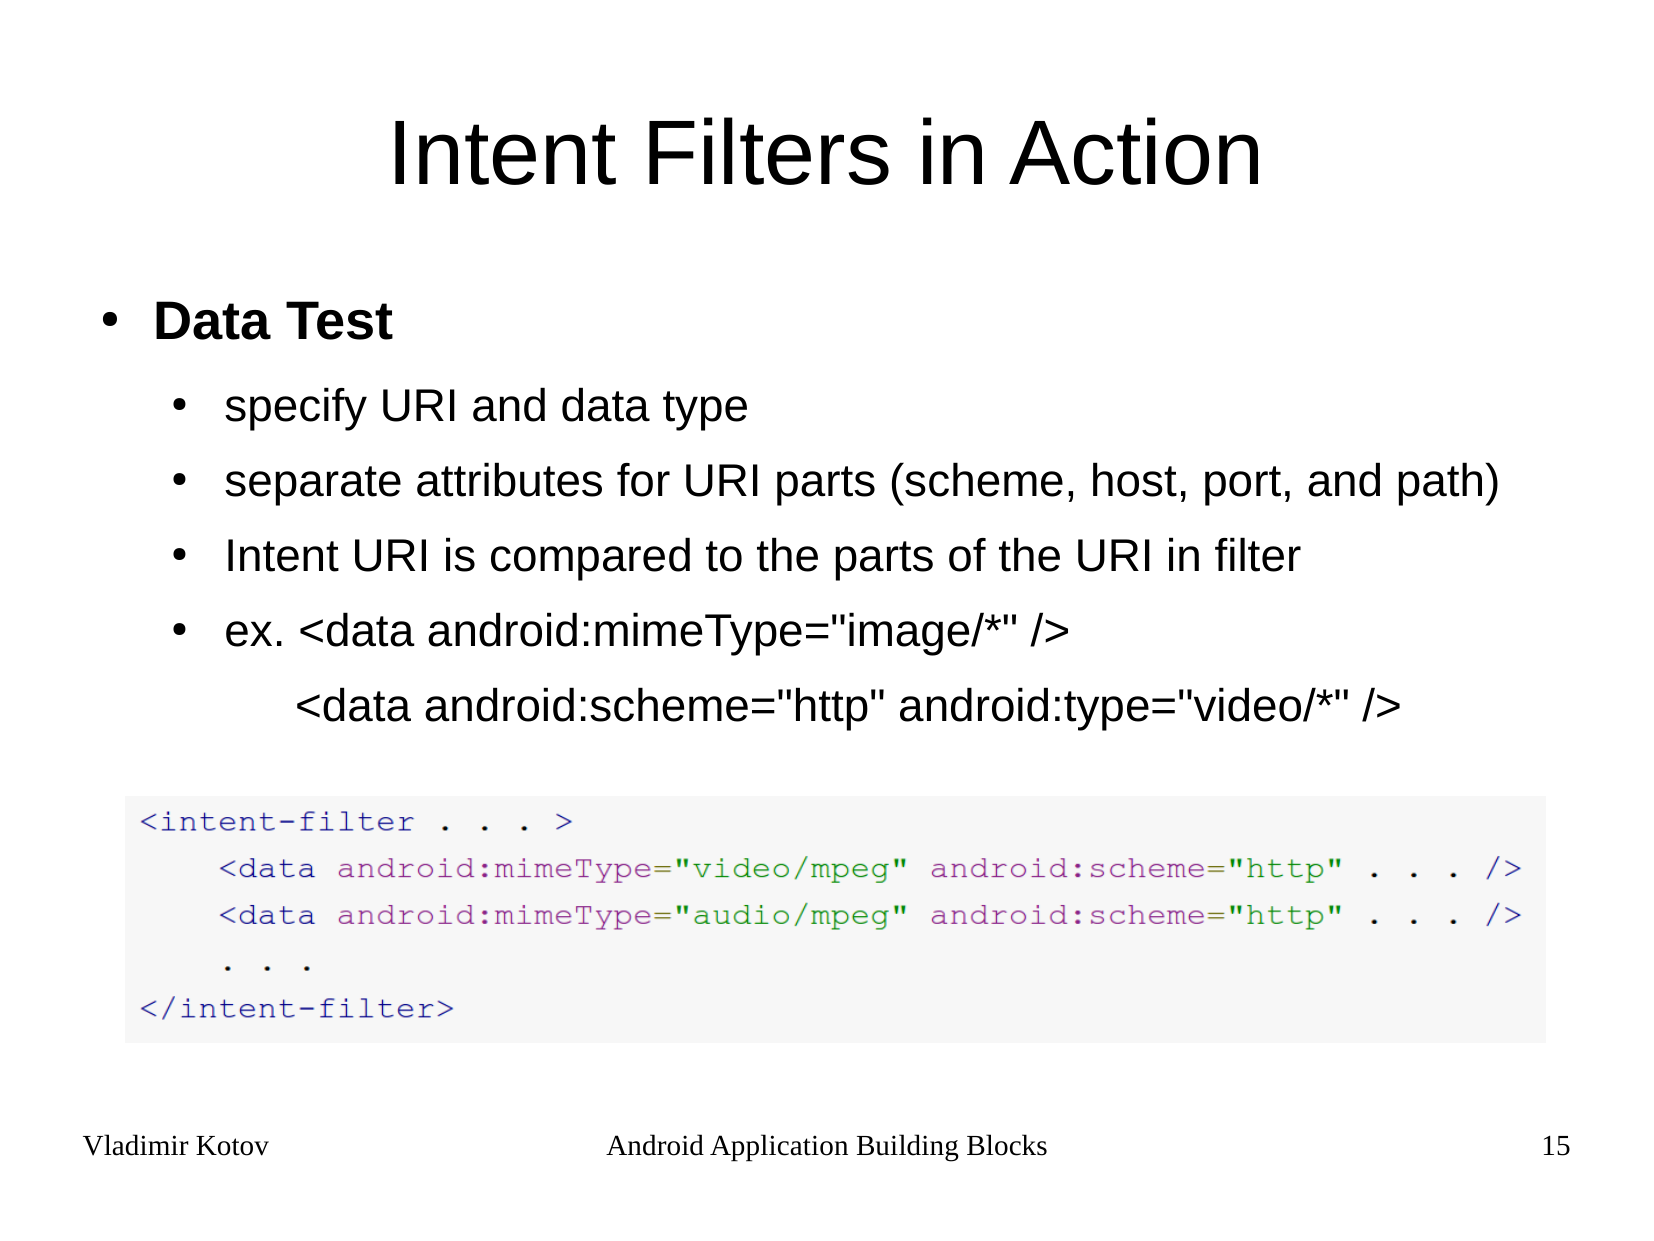

# Intent Filters in Action
Data Test
specify URI and data type
separate attributes for URI parts (scheme, host, port, and path)
Intent URI is compared to the parts of the URI in filter
ex. <data android:mimeType="image/*" />
<data android:scheme="http" android:type="video/*" />
Vladimir Kotov
Android Application Building Blocks
15